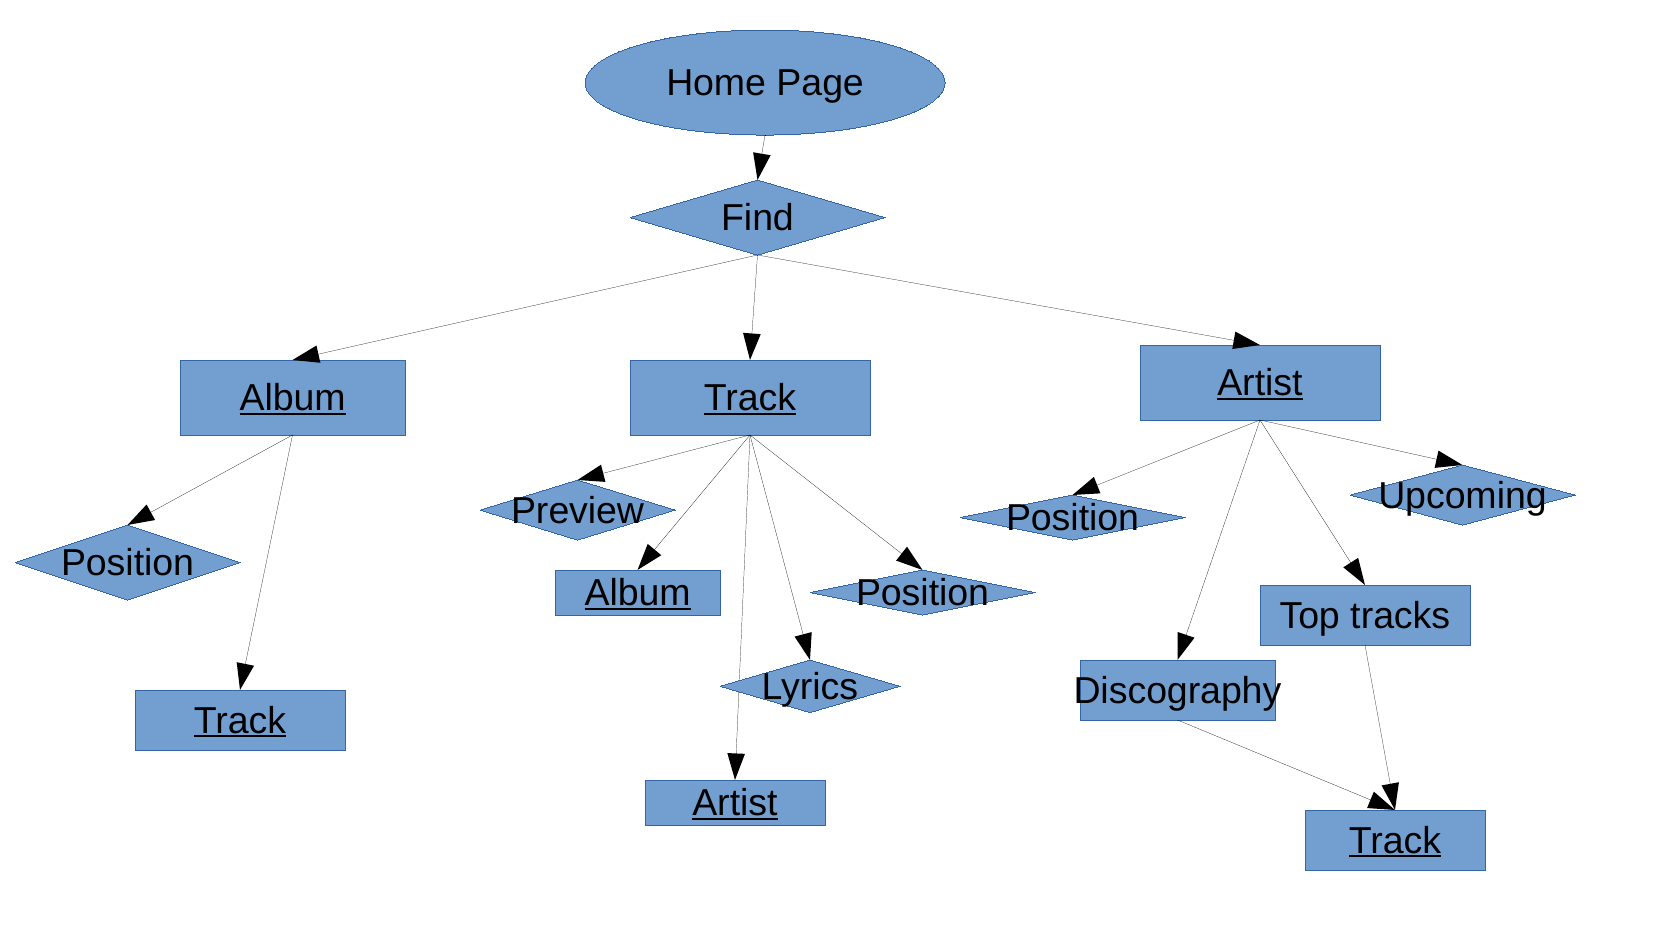

Home Page
Find
Artist
Album
Track
Upcoming
Preview
Position
Position
Album
Position
Top tracks
Lyrics
Discography
Track
Artist
Track